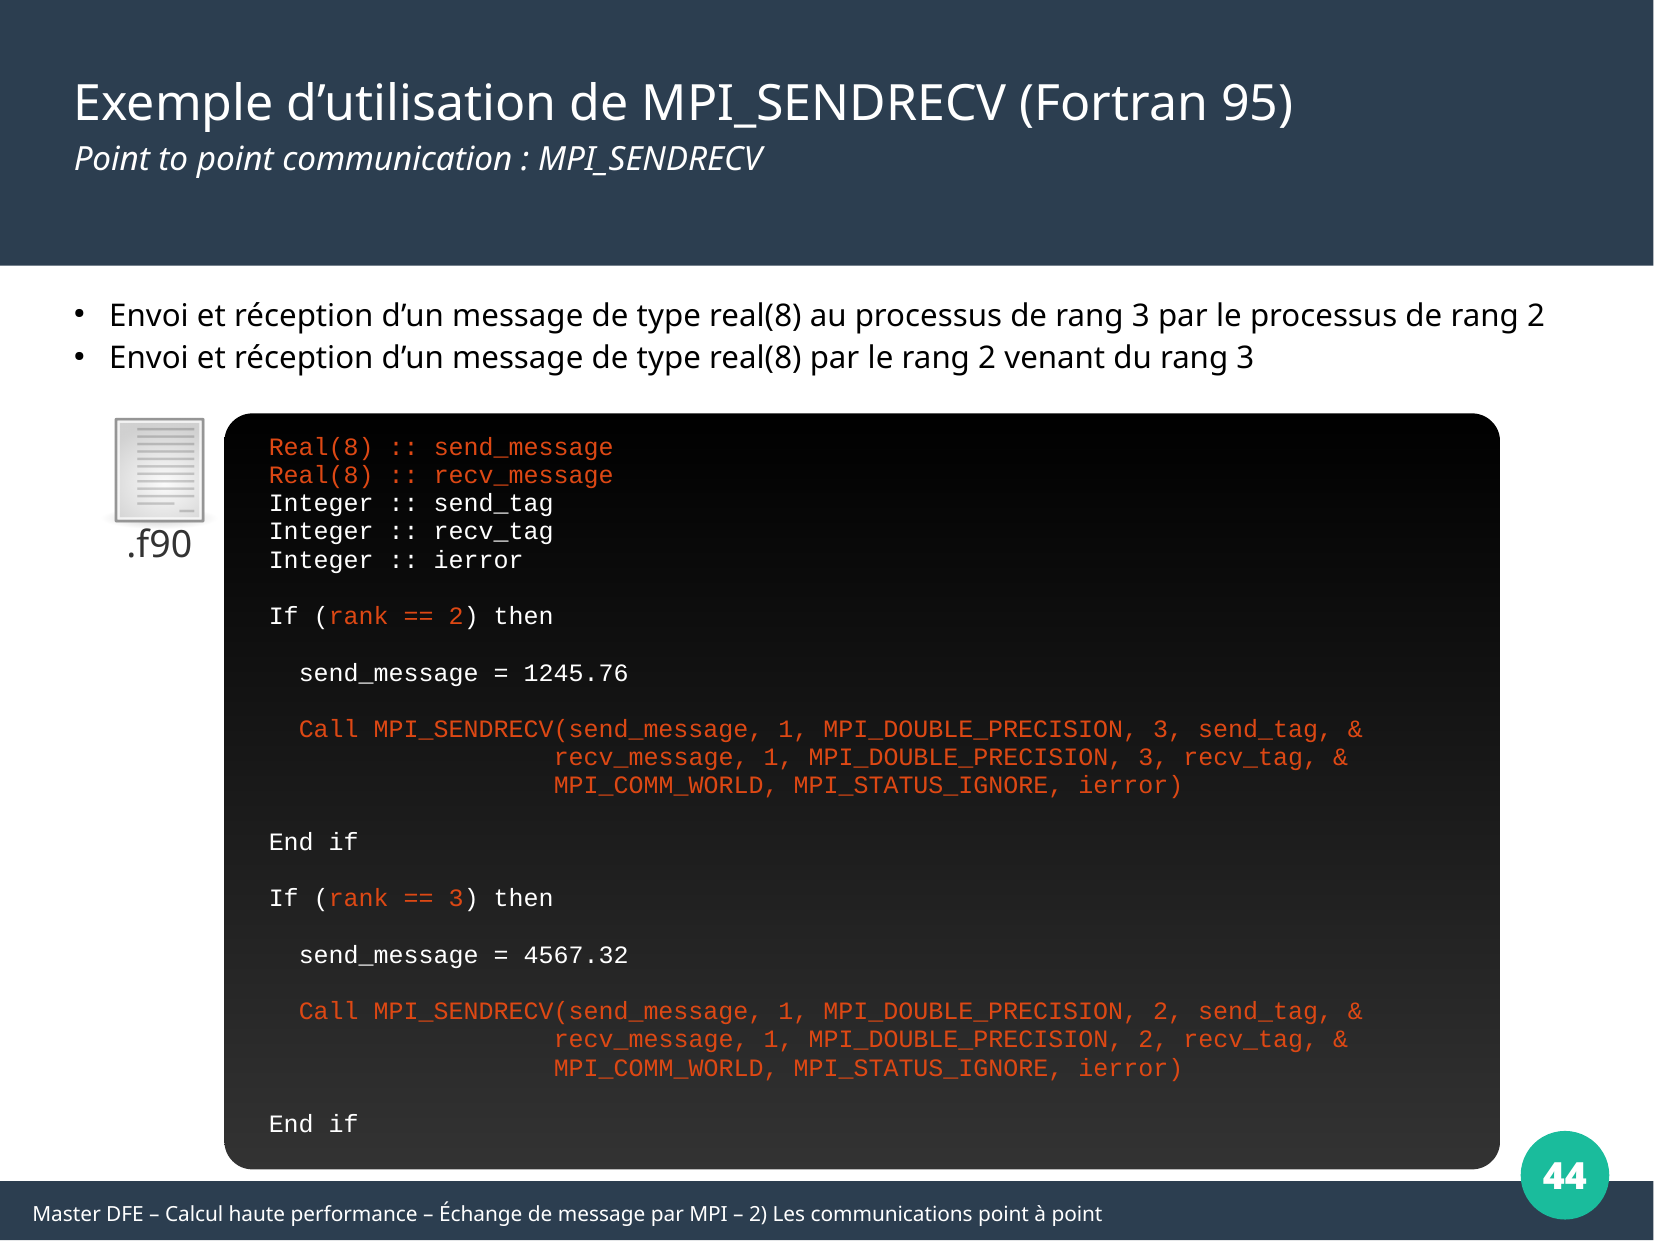

Exemple d’utilisation de MPI_SENDRECV (Fortran 95)
Point to point communication : MPI_SENDRECV
Envoi et réception d’un message de type real(8) au processus de rang 3 par le processus de rang 2
Envoi et réception d’un message de type real(8) par le rang 2 venant du rang 3
Real(8) :: send_message
Real(8) :: recv_message
Integer :: send_tag
Integer :: recv_tag
Integer :: ierror
If (rank == 2) then
 send_message = 1245.76
 Call MPI_SENDRECV(send_message, 1, MPI_DOUBLE_PRECISION, 3, send_tag, &
 recv_message, 1, MPI_DOUBLE_PRECISION, 3, recv_tag, &
 MPI_COMM_WORLD, MPI_STATUS_IGNORE, ierror)
End if
If (rank == 3) then
 send_message = 4567.32
 Call MPI_SENDRECV(send_message, 1, MPI_DOUBLE_PRECISION, 2, send_tag, &
 recv_message, 1, MPI_DOUBLE_PRECISION, 2, recv_tag, &
 MPI_COMM_WORLD, MPI_STATUS_IGNORE, ierror)
End if
.f90
44
Master DFE – Calcul haute performance – Échange de message par MPI – 2) Les communications point à point